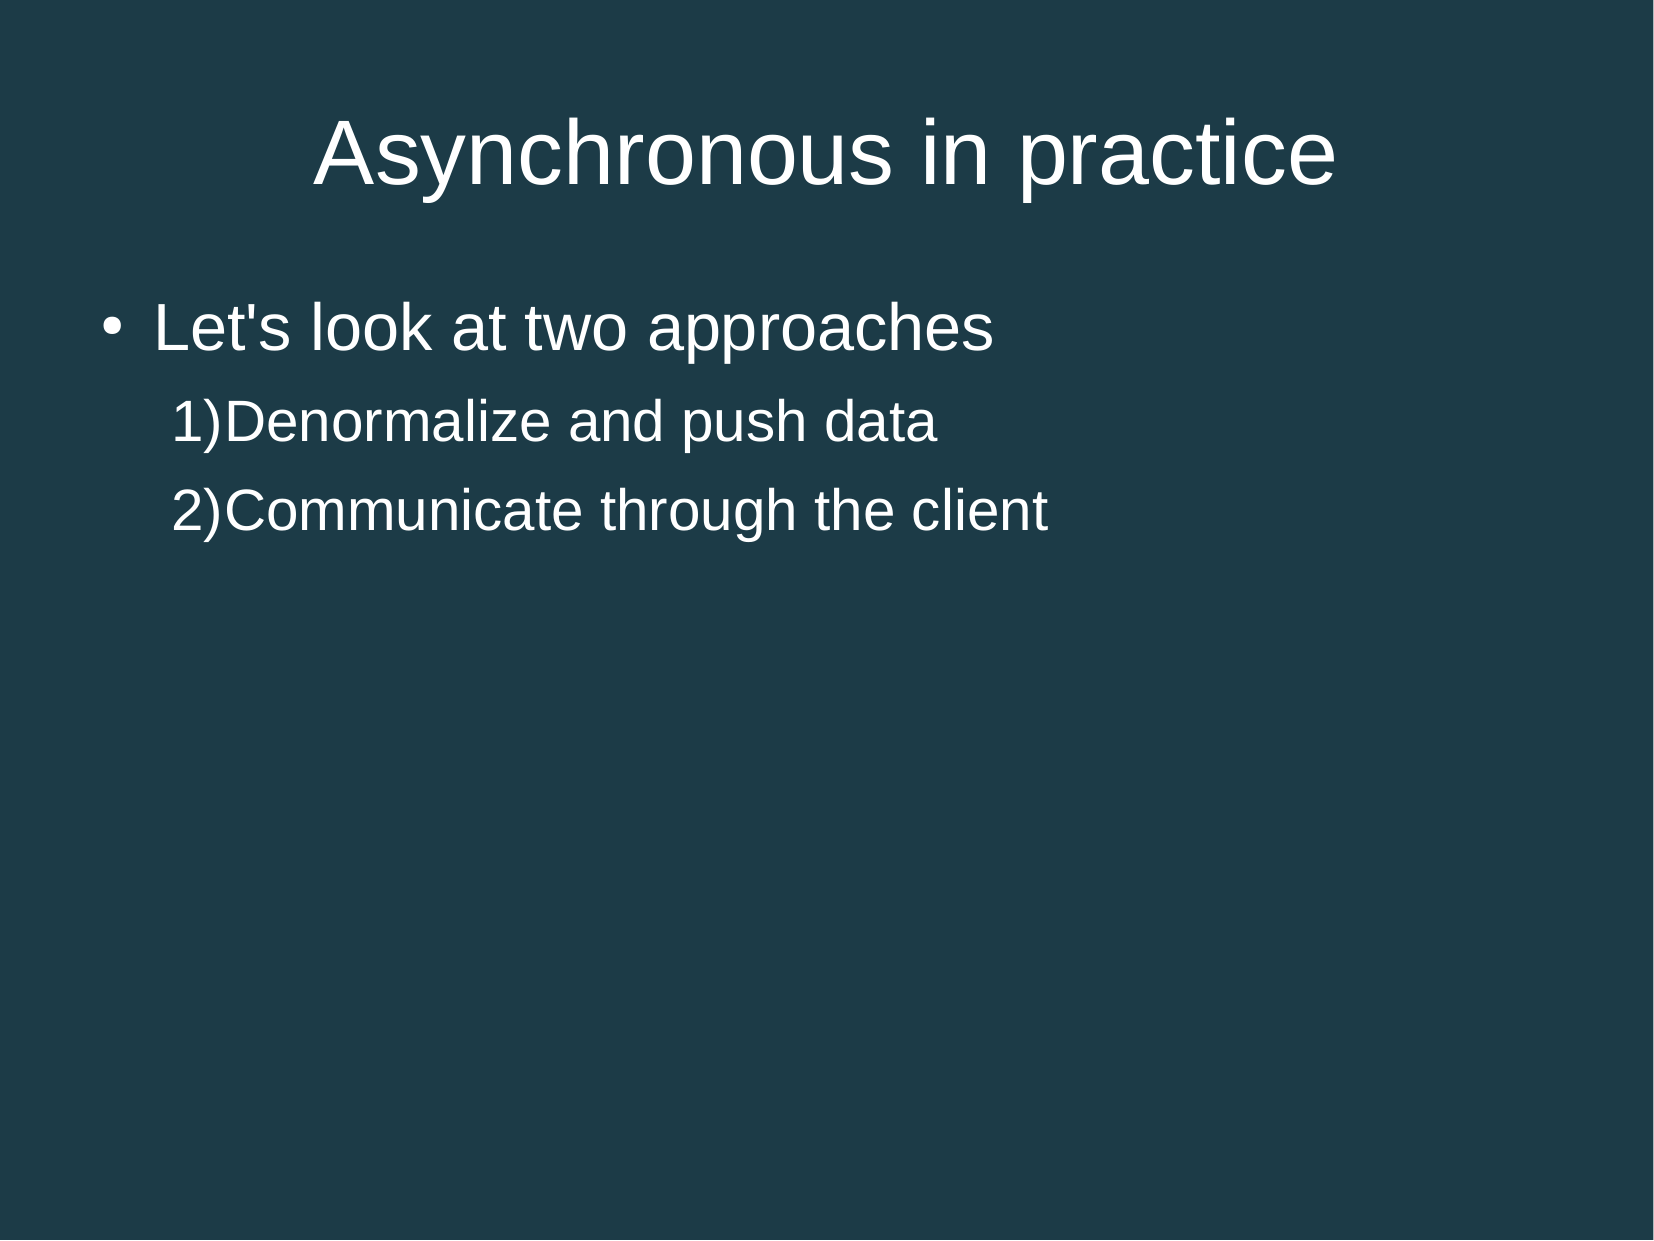

# Asynchronous in practice
Let's look at two approaches
Denormalize and push data
Communicate through the client